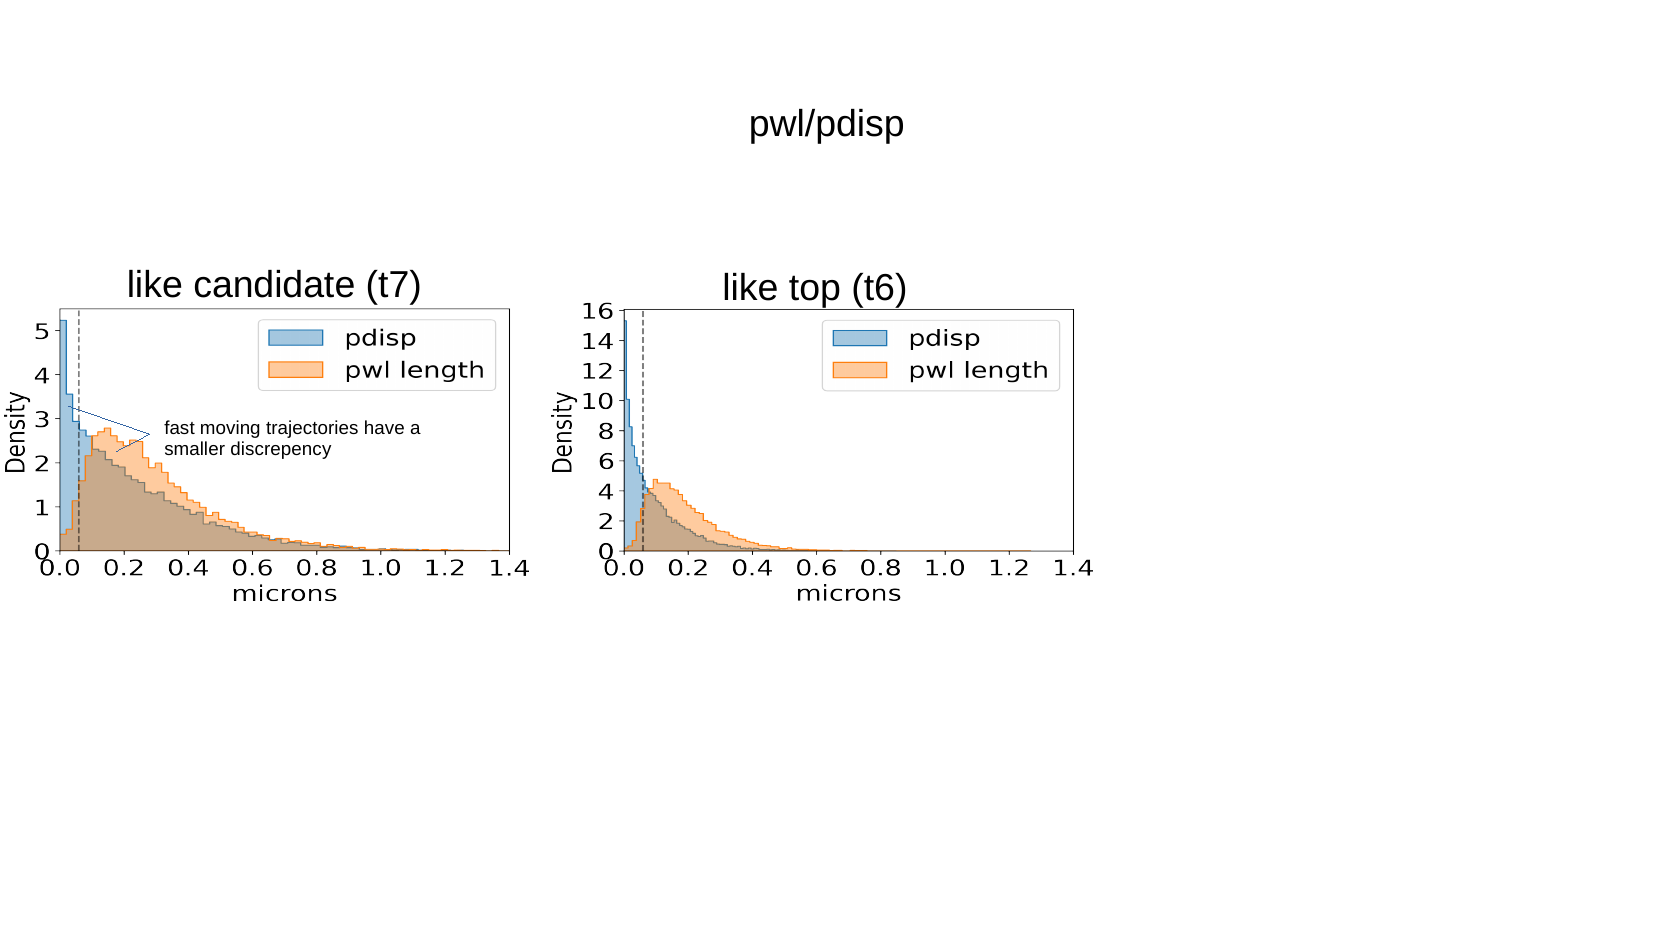

# pwl/pdisp
like candidate (t7)
like top (t6)
fast moving trajectories have a smaller discrepency